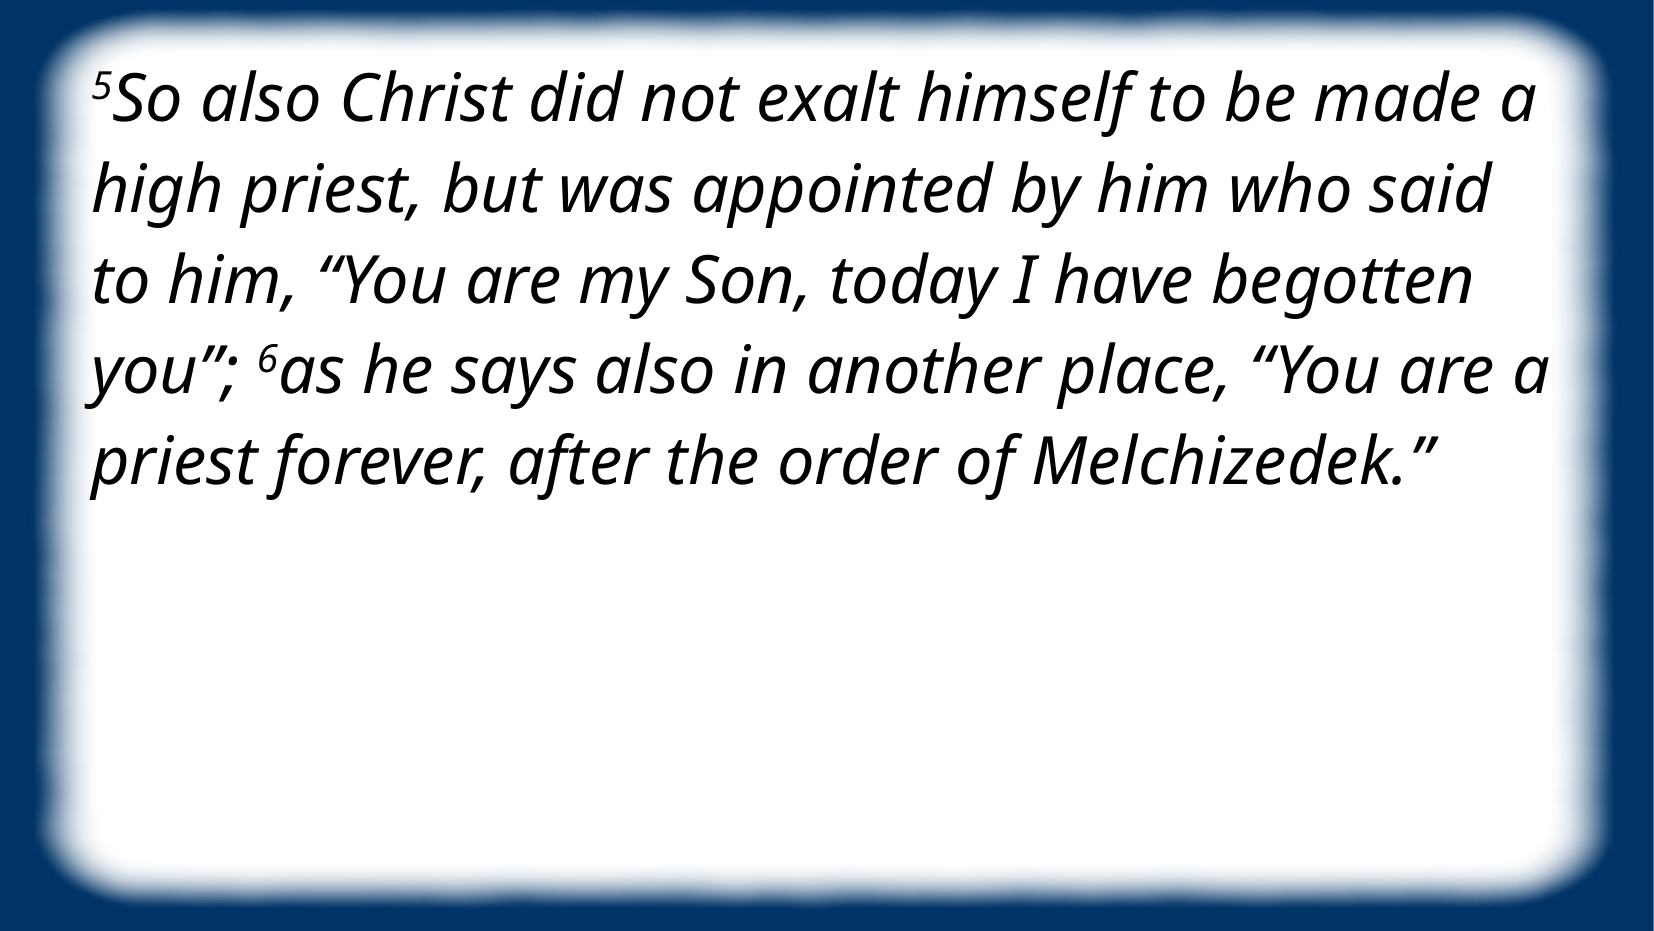

5So also Christ did not exalt himself to be made a high priest, but was appointed by him who said to him, “You are my Son, today I have begotten you”; 6as he says also in another place, “You are a priest forever, after the order of Melchizedek.”